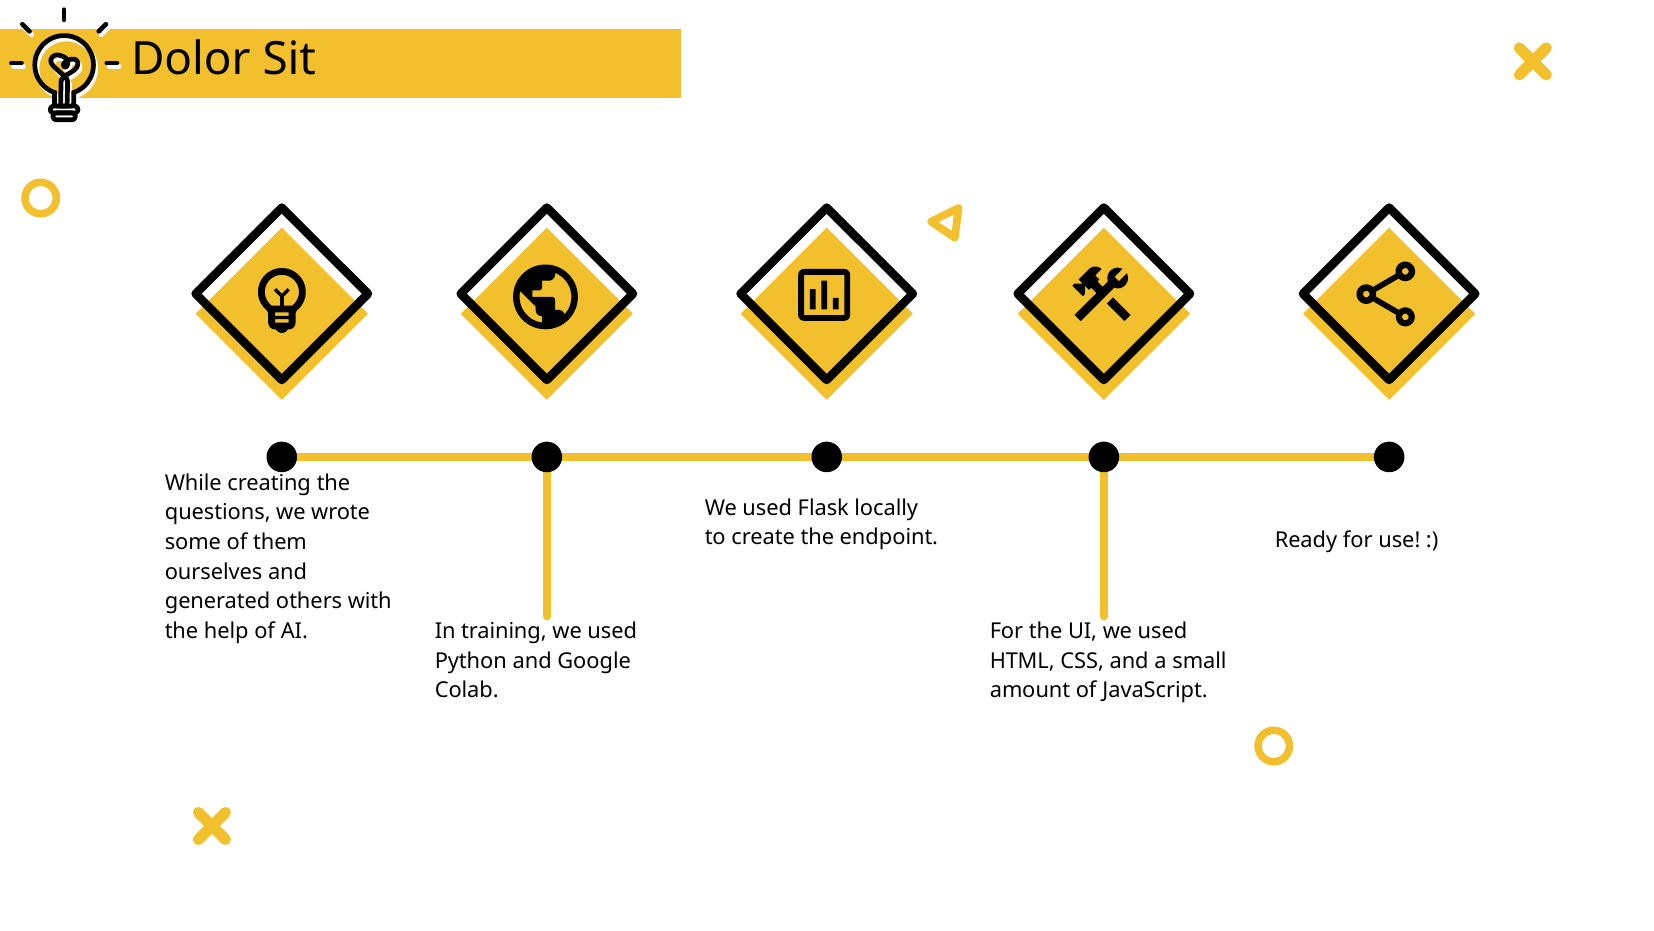

# Dolor Sit
While creating the questions, we wrote some of them ourselves and generated others with the help of AI.
We used Flask locally to create the endpoint.
Ready for use! :)
In training, we used Python and Google Colab.
For the UI, we used HTML, CSS, and a small amount of JavaScript.